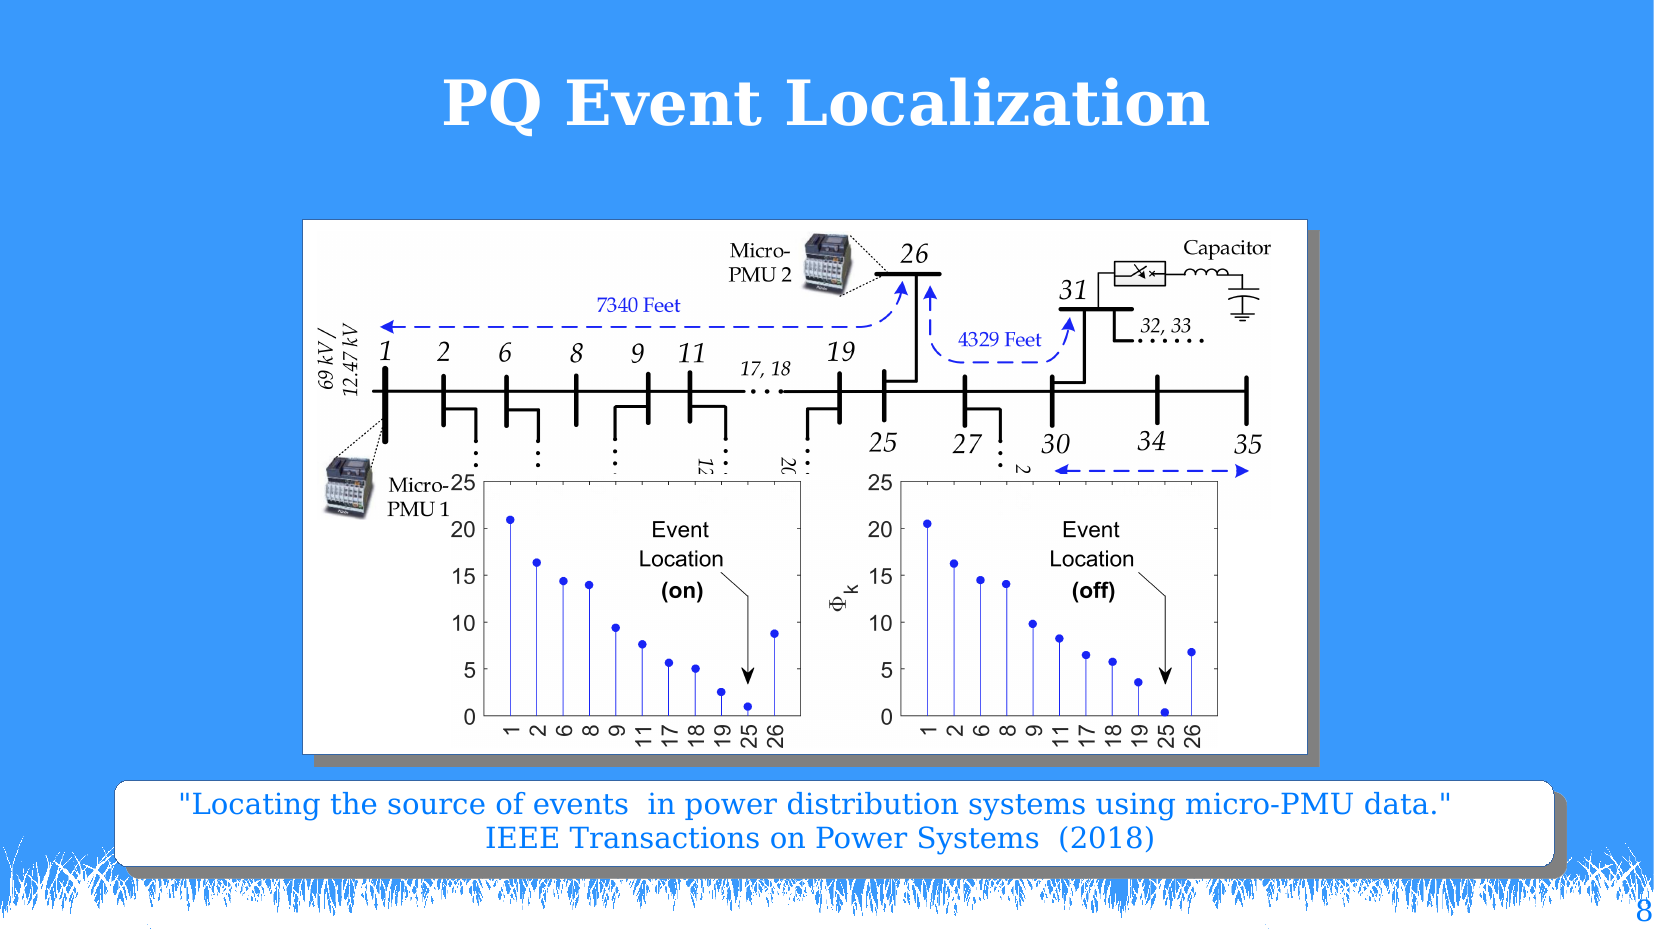

# PQ Event Localization
"Locating the source of events in power distribution systems using micro-PMU data."
IEEE Transactions on Power Systems (2018)
8